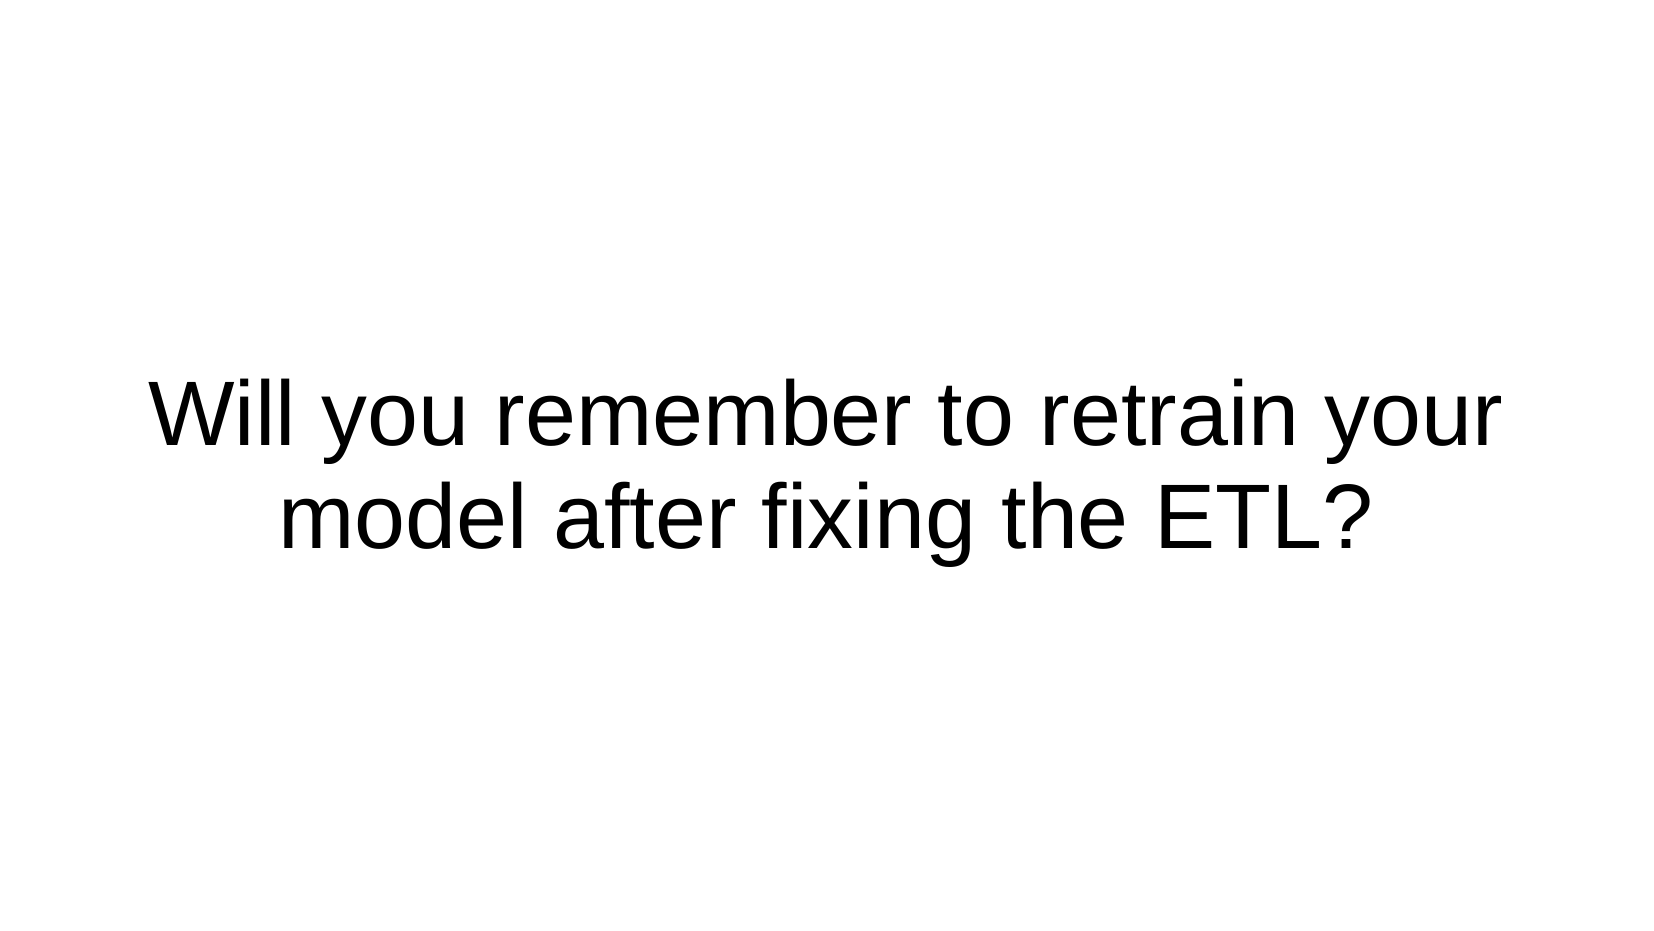

# Will you remember to retrain your model after fixing the ETL?